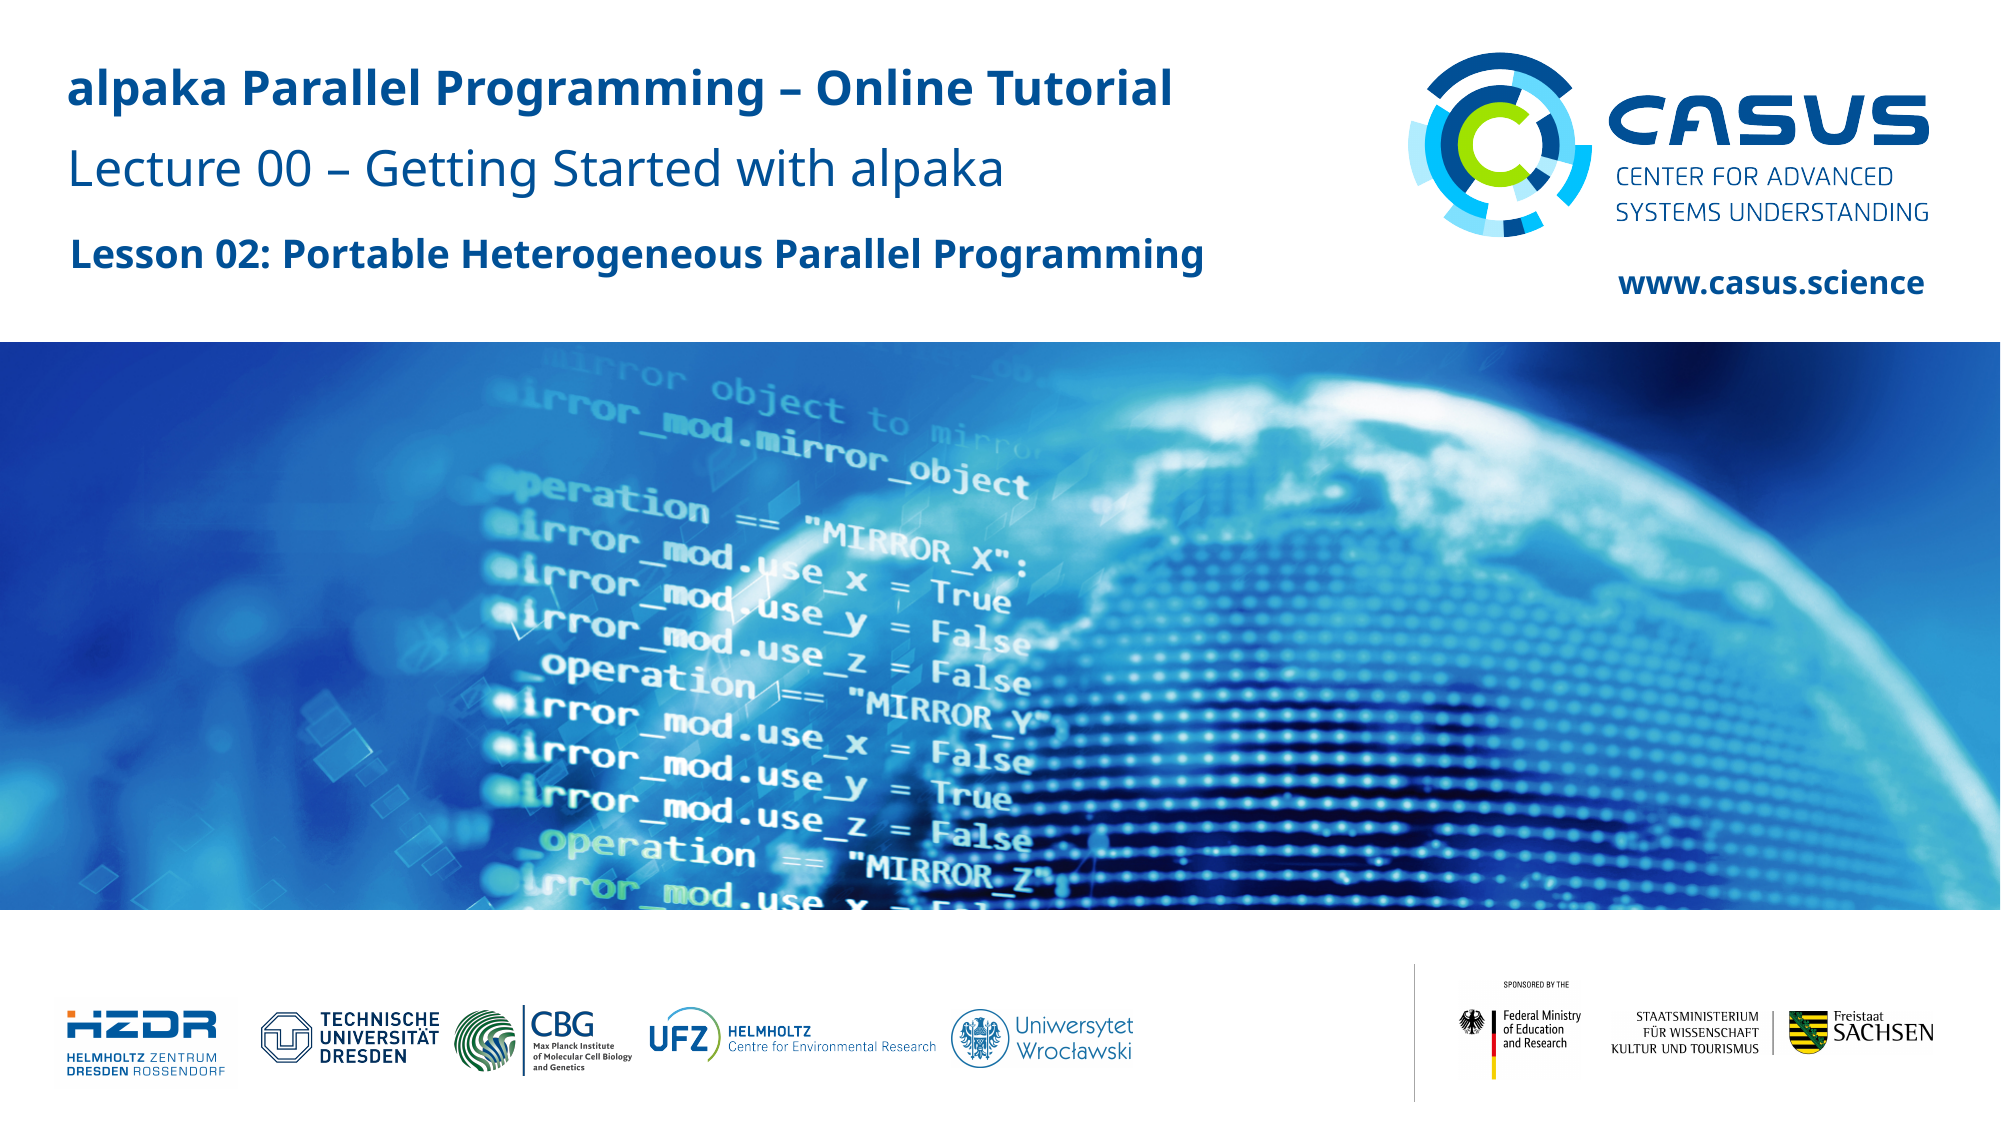

# alpaka Parallel Programming – Online Tutorial
Lecture 00 – Getting Started with alpaka
Lesson 02: Portable Heterogeneous Parallel Programming